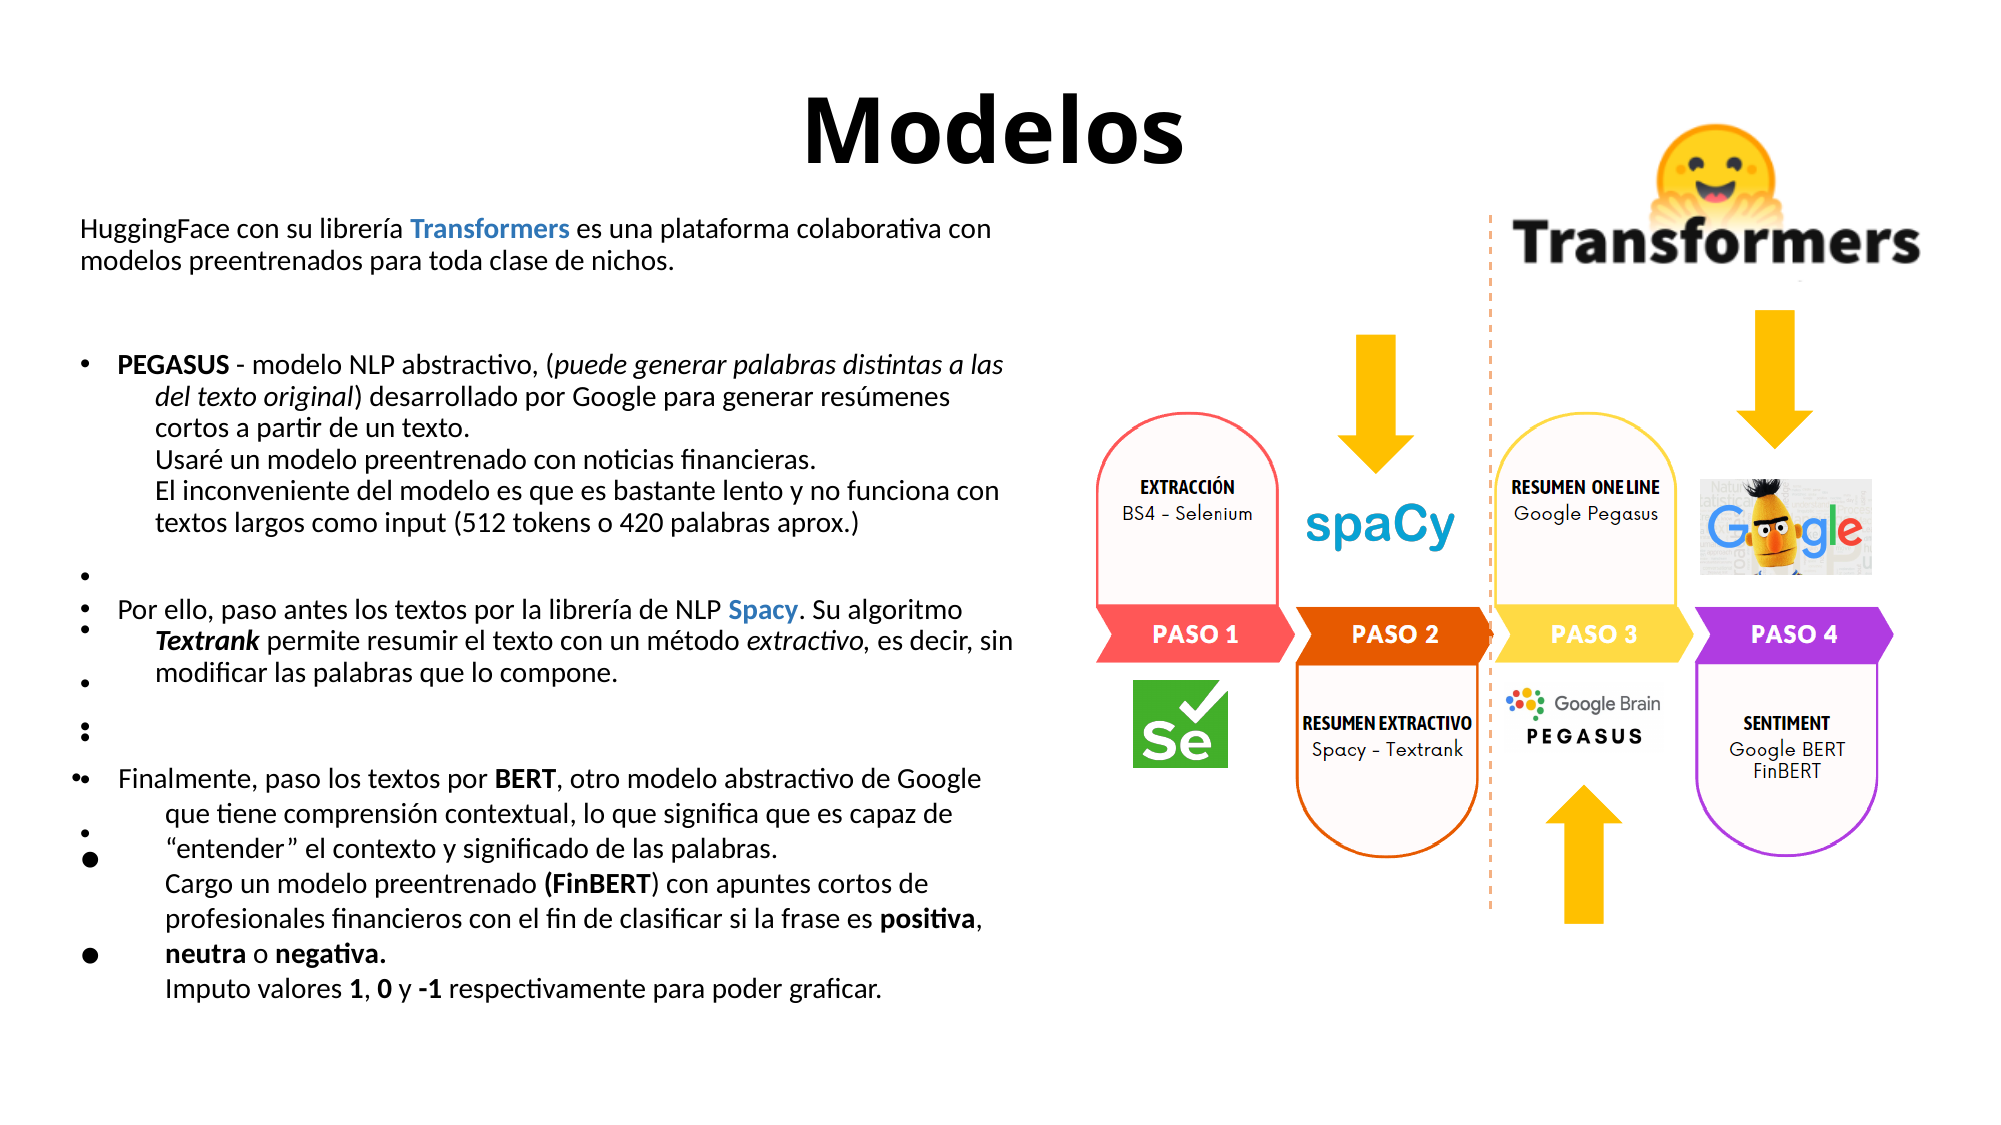

# Modelos
HuggingFace con su librería Transformers es una plataforma colaborativa con modelos preentrenados para toda clase de nichos.
PEGASUS - modelo NLP abstractivo, (puede generar palabras distintas a las del texto original) desarrollado por Google para generar resúmenes cortos a partir de un texto.
Usaré un modelo preentrenado con noticias financieras.
El inconveniente del modelo es que es bastante lento y no funciona con textos largos como input (512 tokens o 420 palabras aprox.)
Por ello, paso antes los textos por la librería de NLP Spacy. Su algoritmo Textrank permite resumir el texto con un método extractivo, es decir, sin modificar las palabras que lo compone.
Finalmente, paso los textos por BERT, otro modelo abstractivo de Google que tiene comprensión contextual, lo que significa que es capaz de “entender” el contexto y significado de las palabras.
Cargo un modelo preentrenado (FinBERT) con apuntes cortos de profesionales financieros con el fin de clasificar si la frase es positiva, neutra o negativa.
Imputo valores 1, 0 y -1 respectivamente para poder graficar.